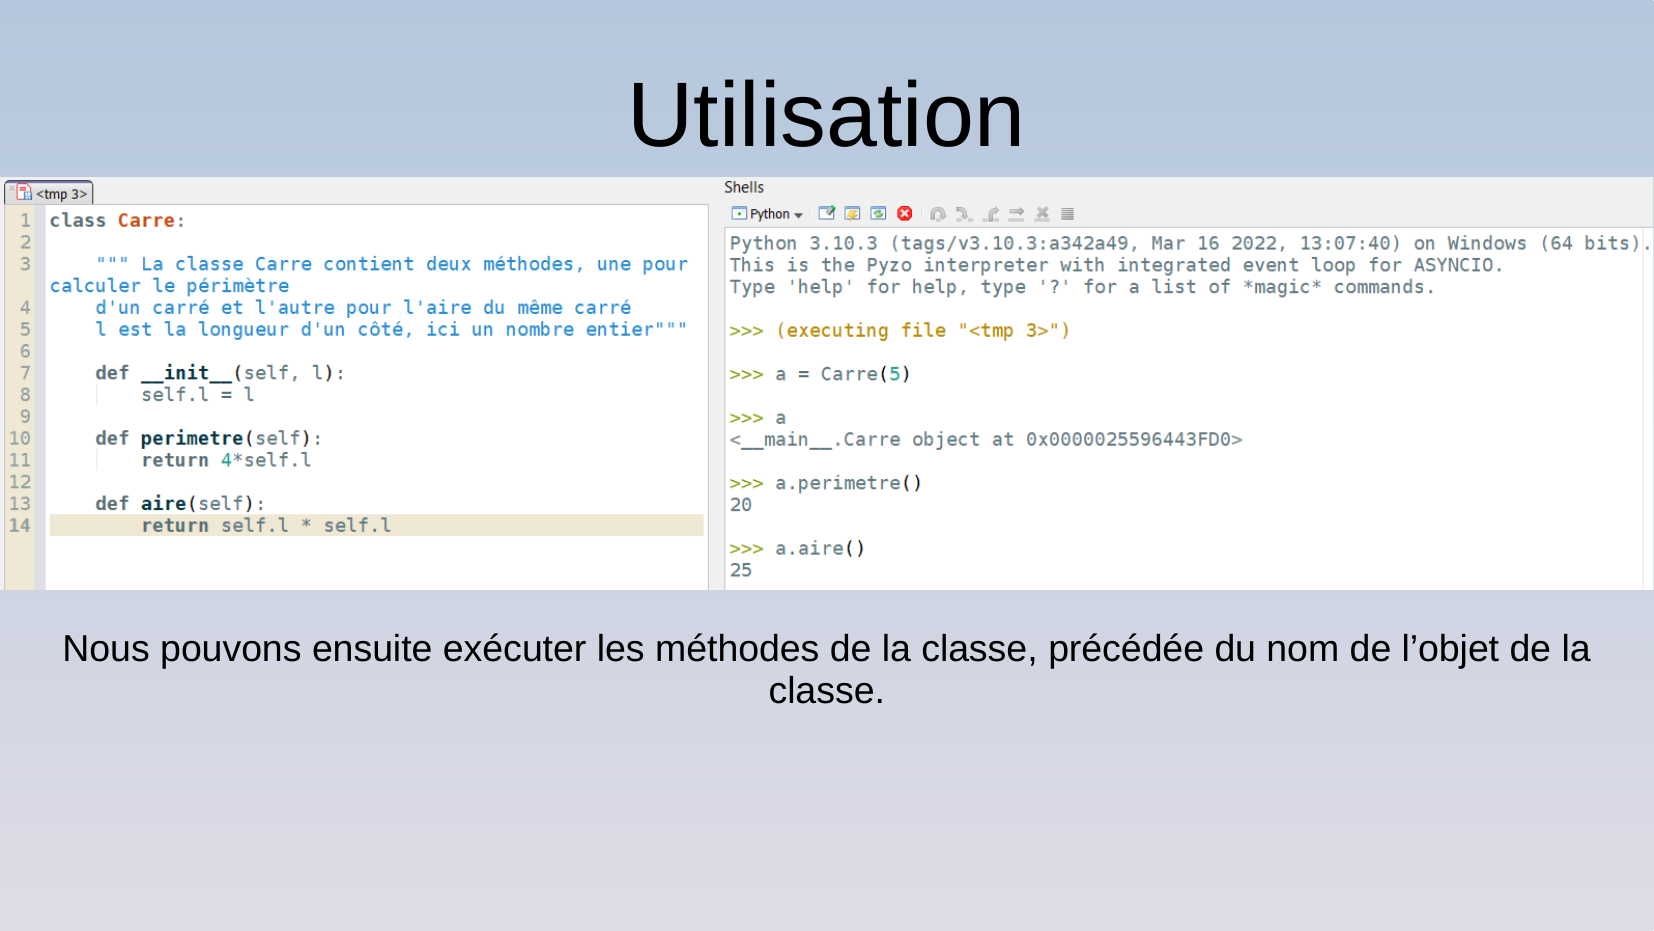

# Utilisation
Nous pouvons ensuite exécuter les méthodes de la classe, précédée du nom de l’objet de la classe.